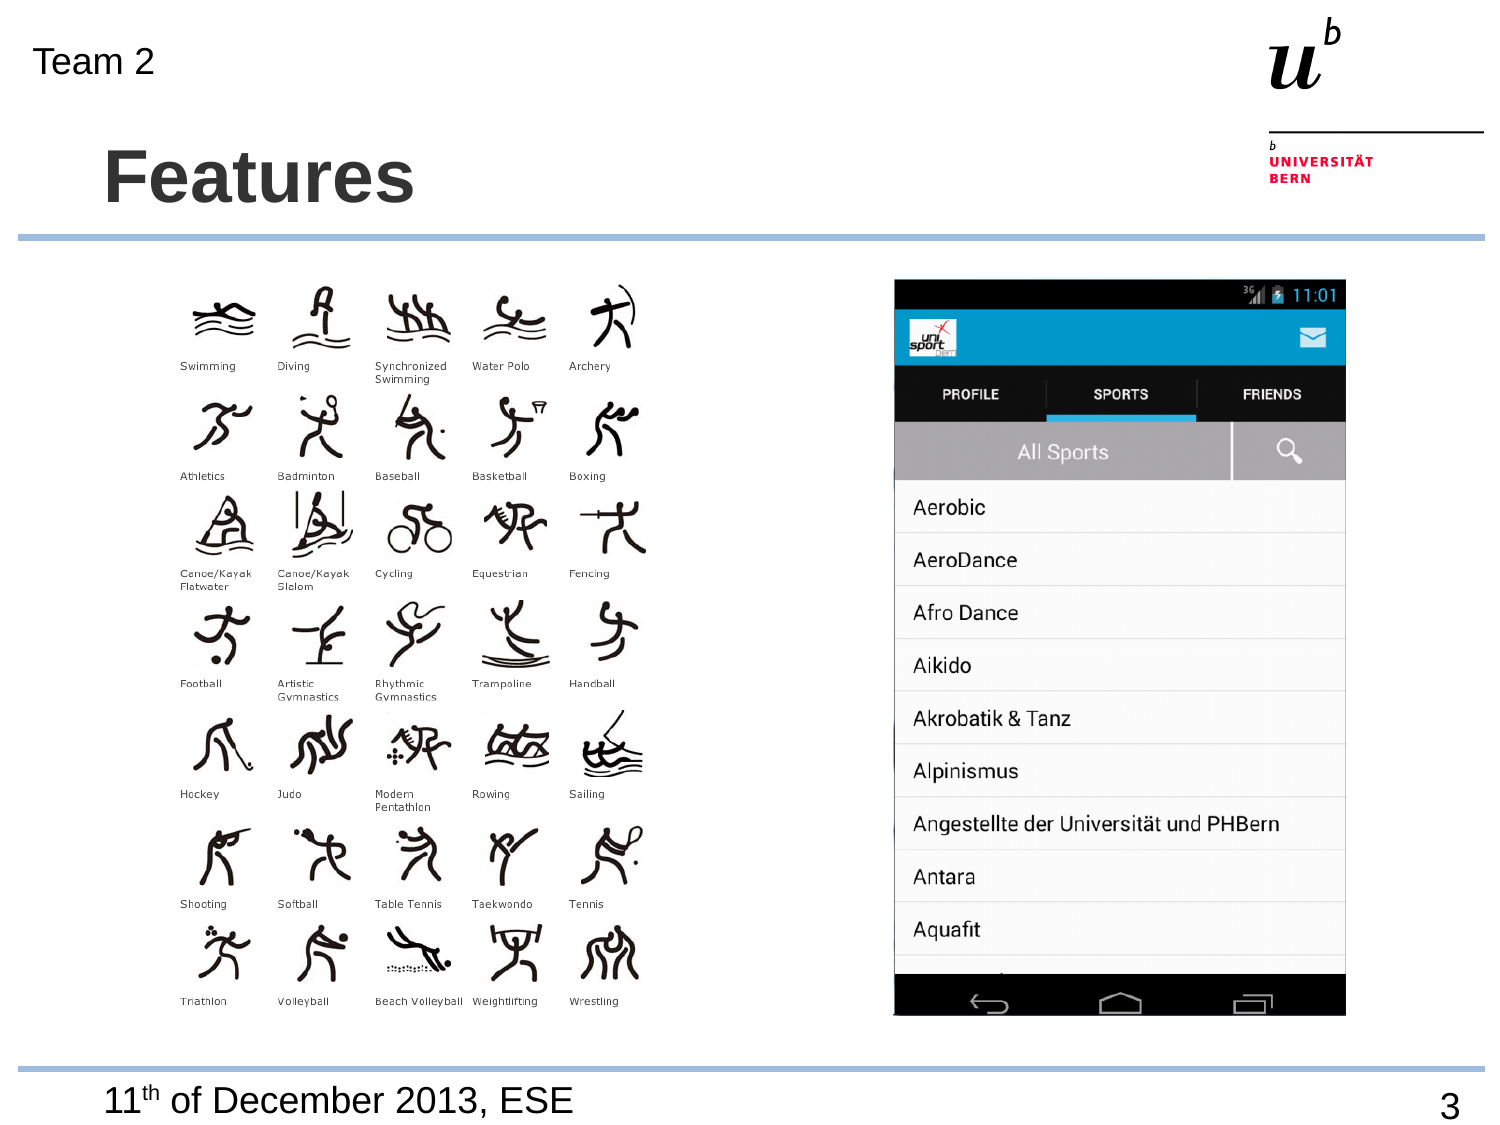

Team 2
# Features
11th of December 2013, ESE